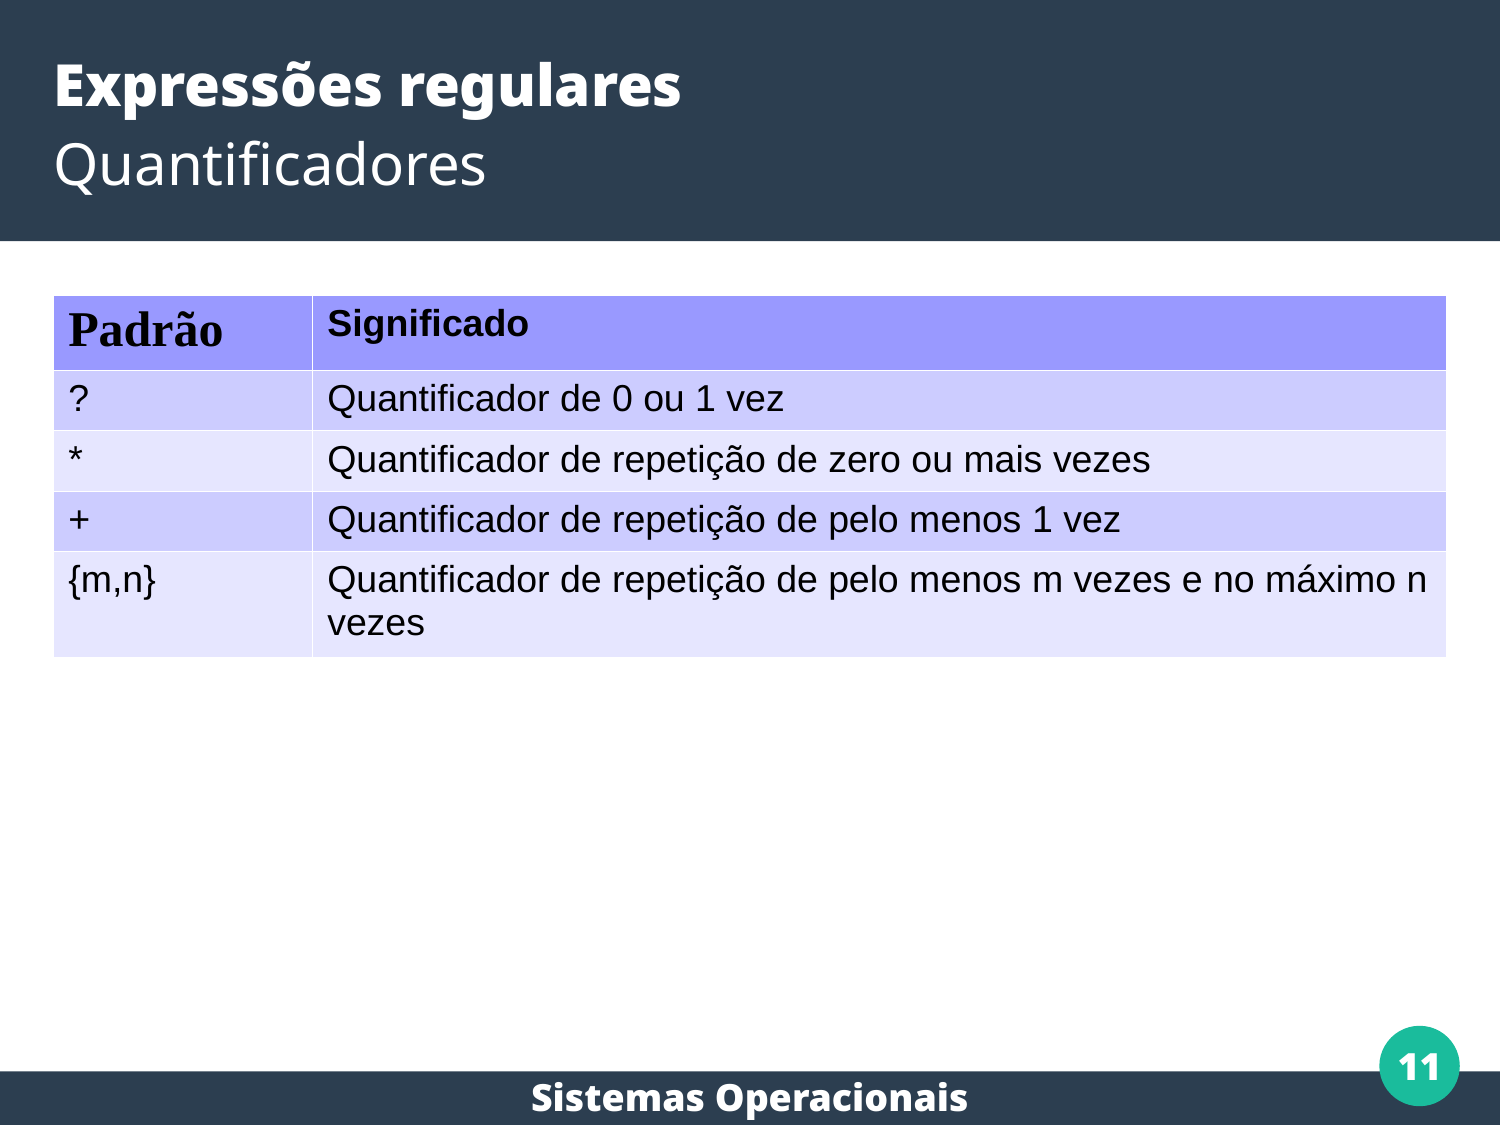

# Expressões regulares Quantificadores
| Padrão | Significado |
| --- | --- |
| ? | Quantificador de 0 ou 1 vez |
| \* | Quantificador de repetição de zero ou mais vezes |
| + | Quantificador de repetição de pelo menos 1 vez |
| {m,n} | Quantificador de repetição de pelo menos m vezes e no máximo n vezes |
11
Sistemas Operacionais